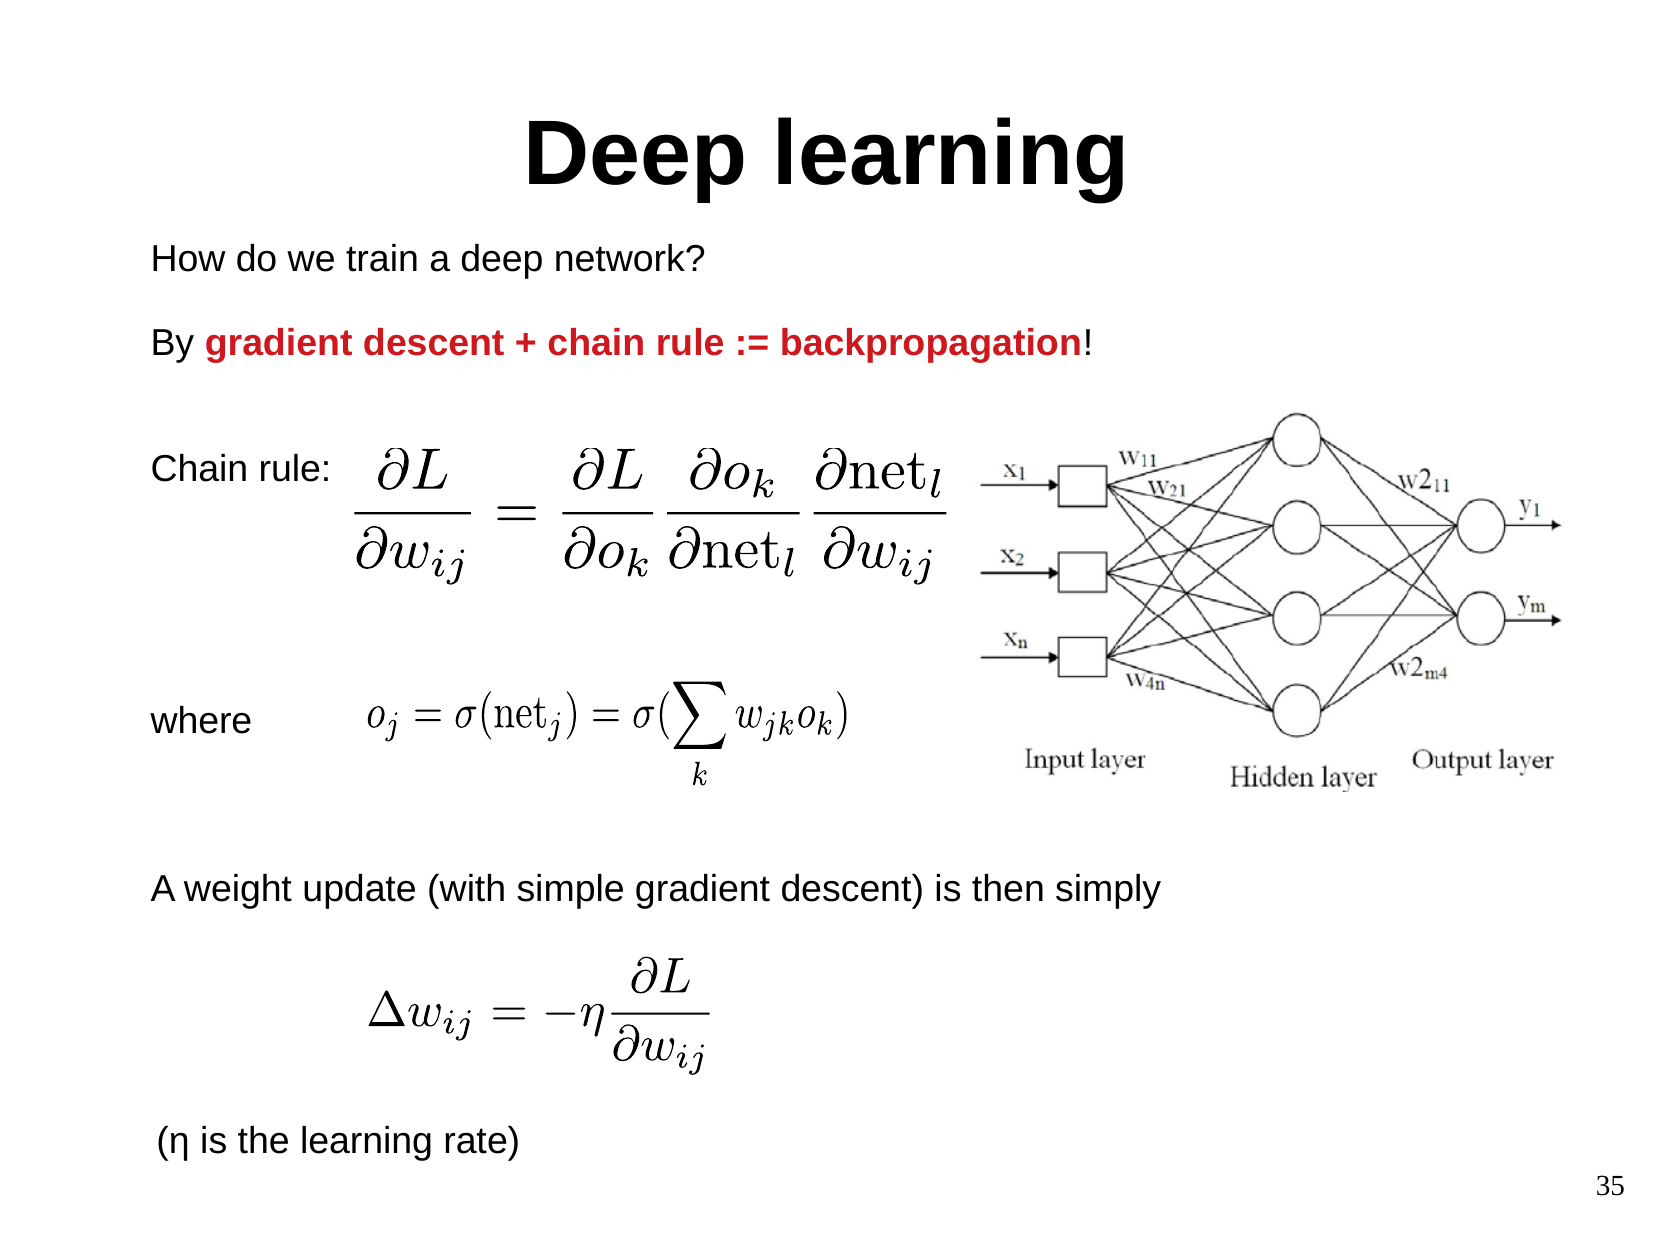

# Deep learning
How do we train a deep network?
By gradient descent + chain rule := backpropagation!
Chain rule:
where
A weight update (with simple gradient descent) is then simply
(η is the learning rate)
35